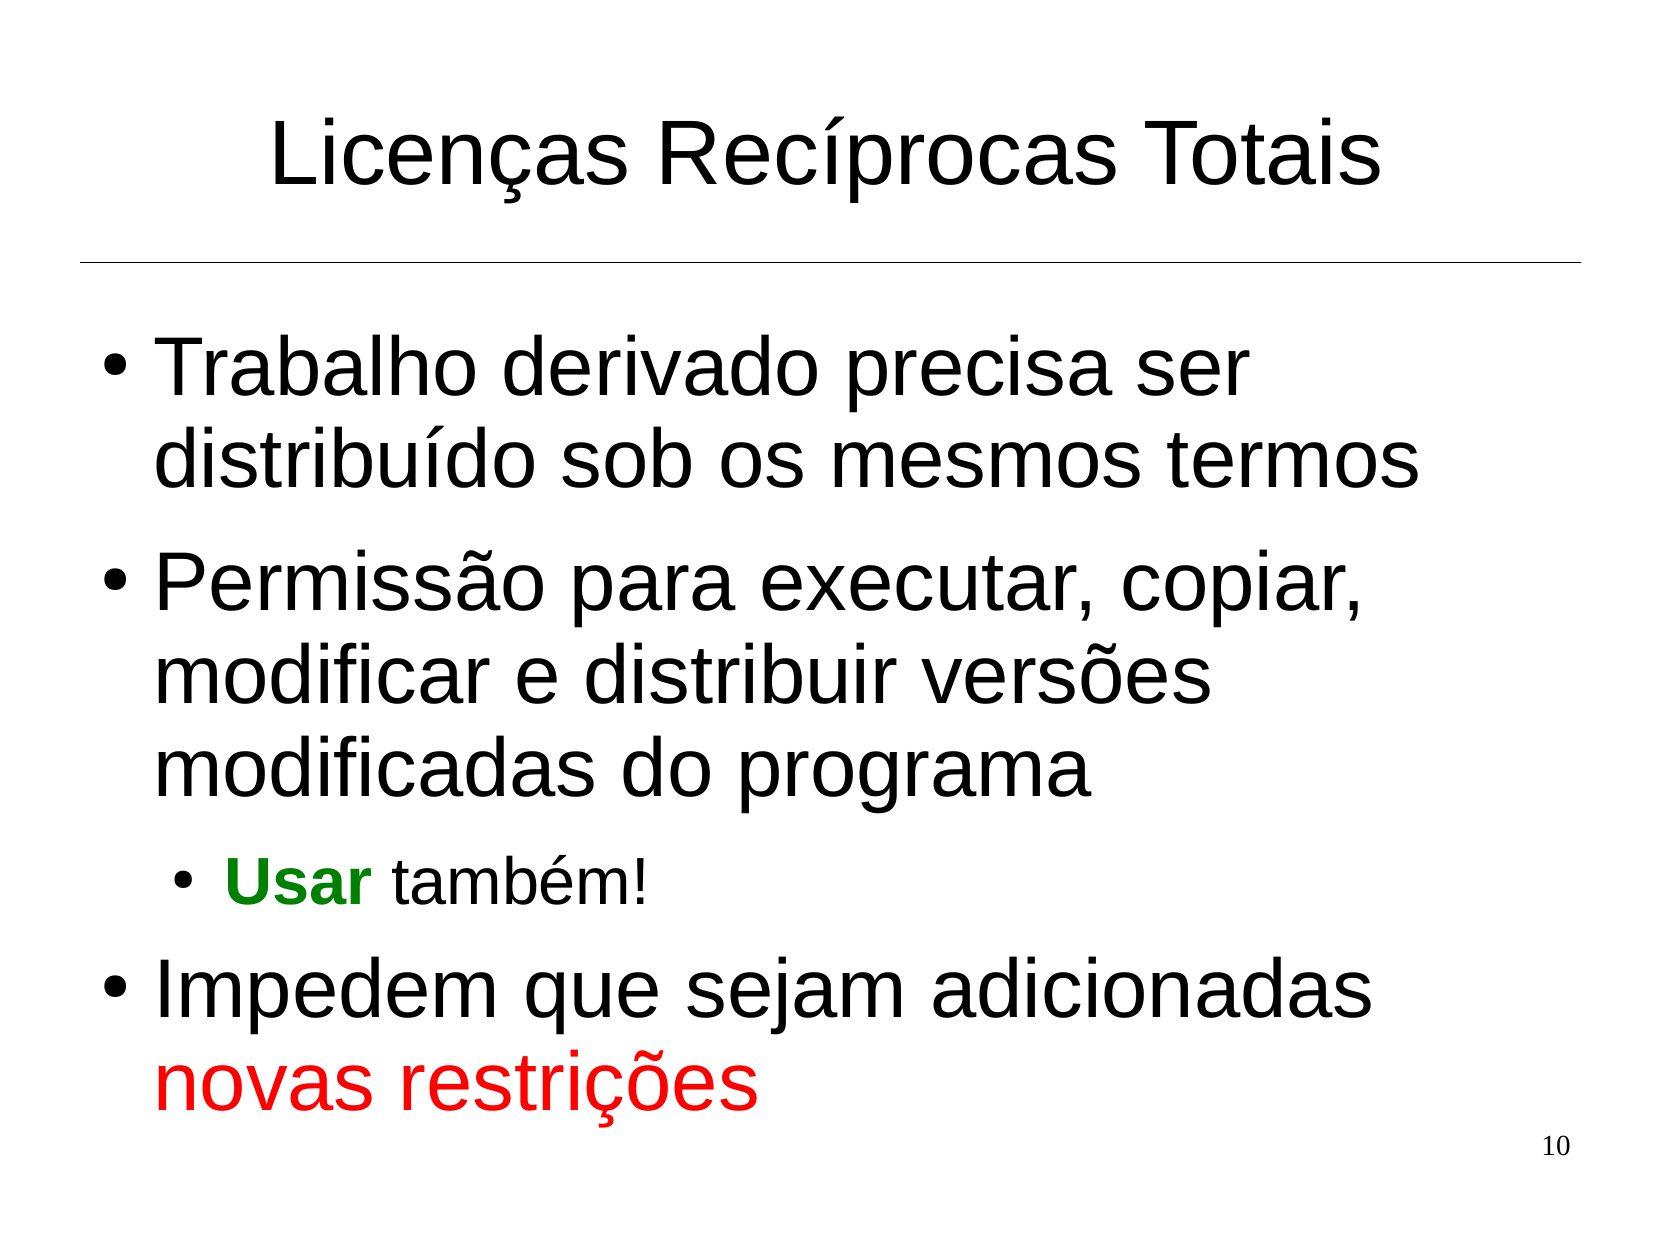

# Licenças Recíprocas Totais
Trabalho derivado precisa ser distribuído sob os mesmos termos
Permissão para executar, copiar, modificar e distribuir versões modificadas do programa
Usar também!
Impedem que sejam adicionadas novas restrições
10